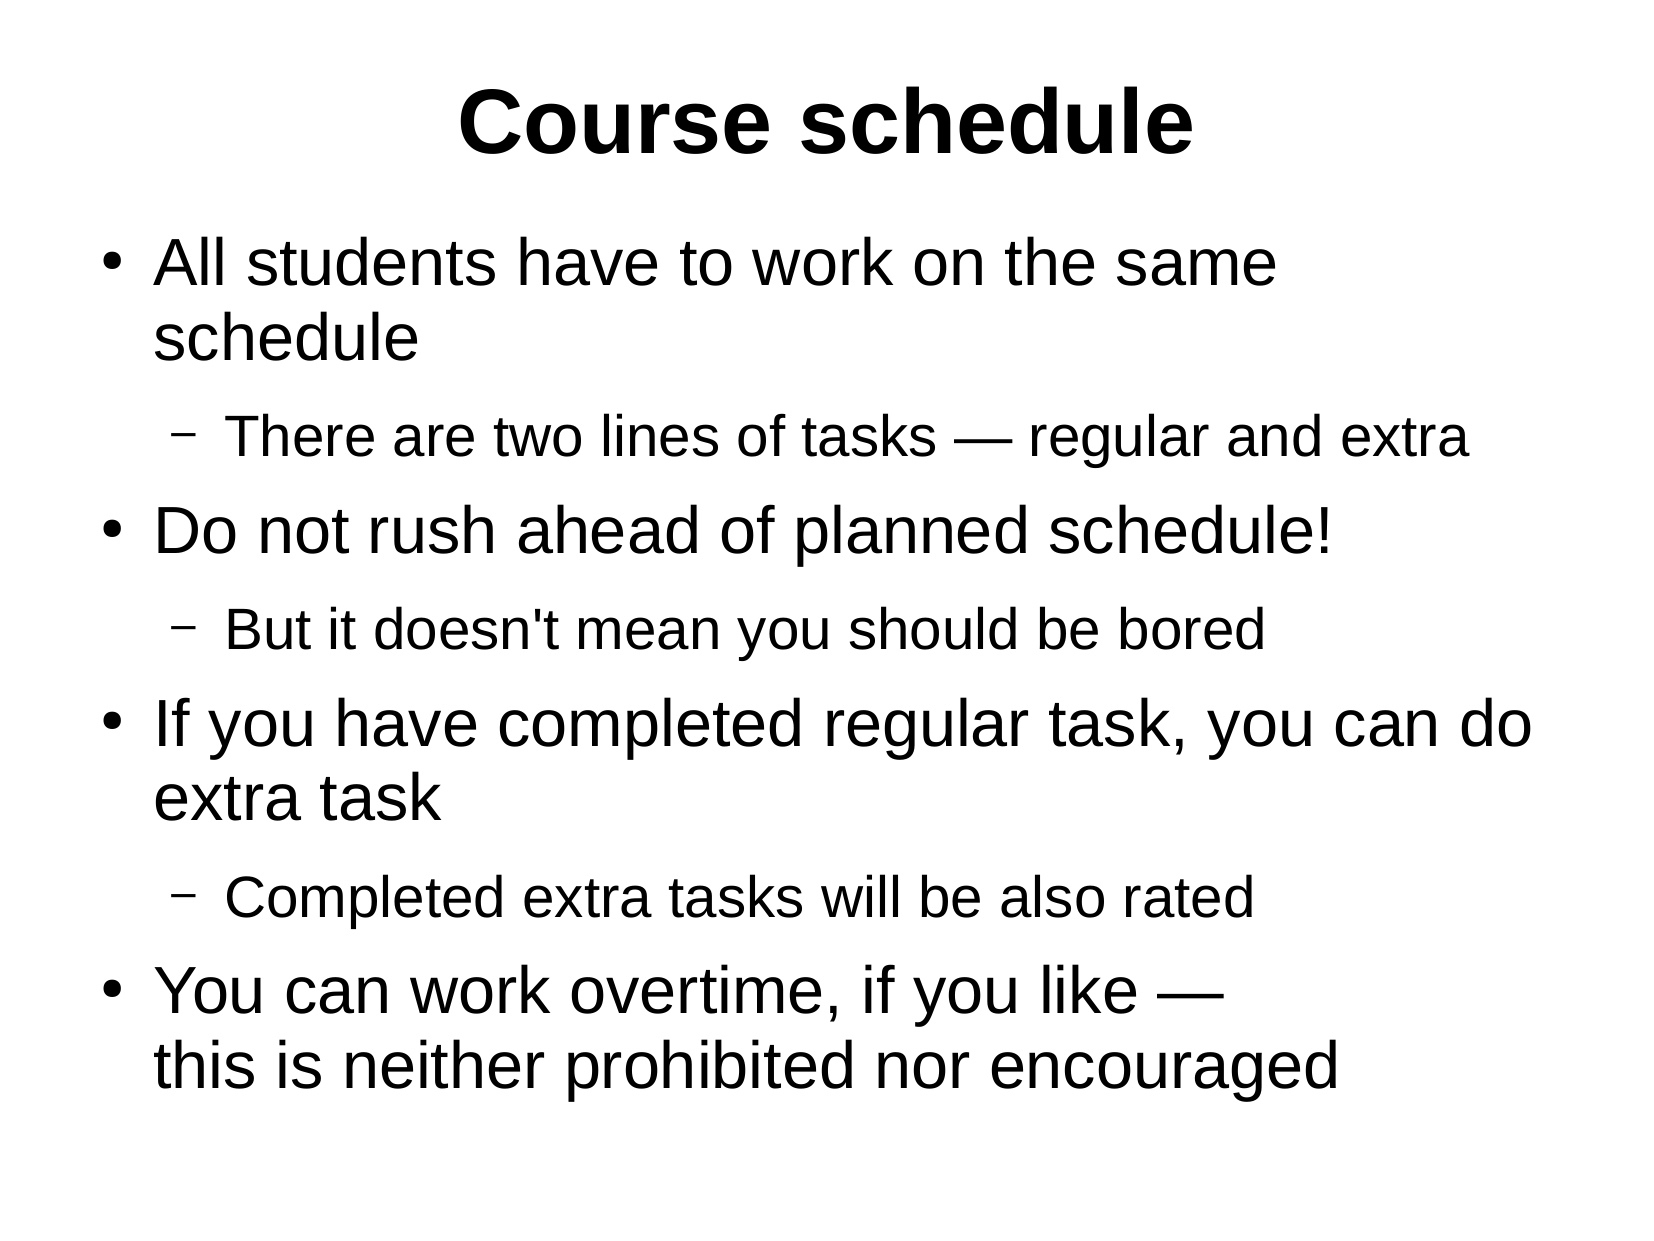

# Course schedule
All students have to work on the same schedule
There are two lines of tasks — regular and extra
Do not rush ahead of planned schedule!
But it doesn't mean you should be bored
If you have completed regular task, you can do extra task
Completed extra tasks will be also rated
You can work overtime, if you like —
this is neither prohibited nor encouraged